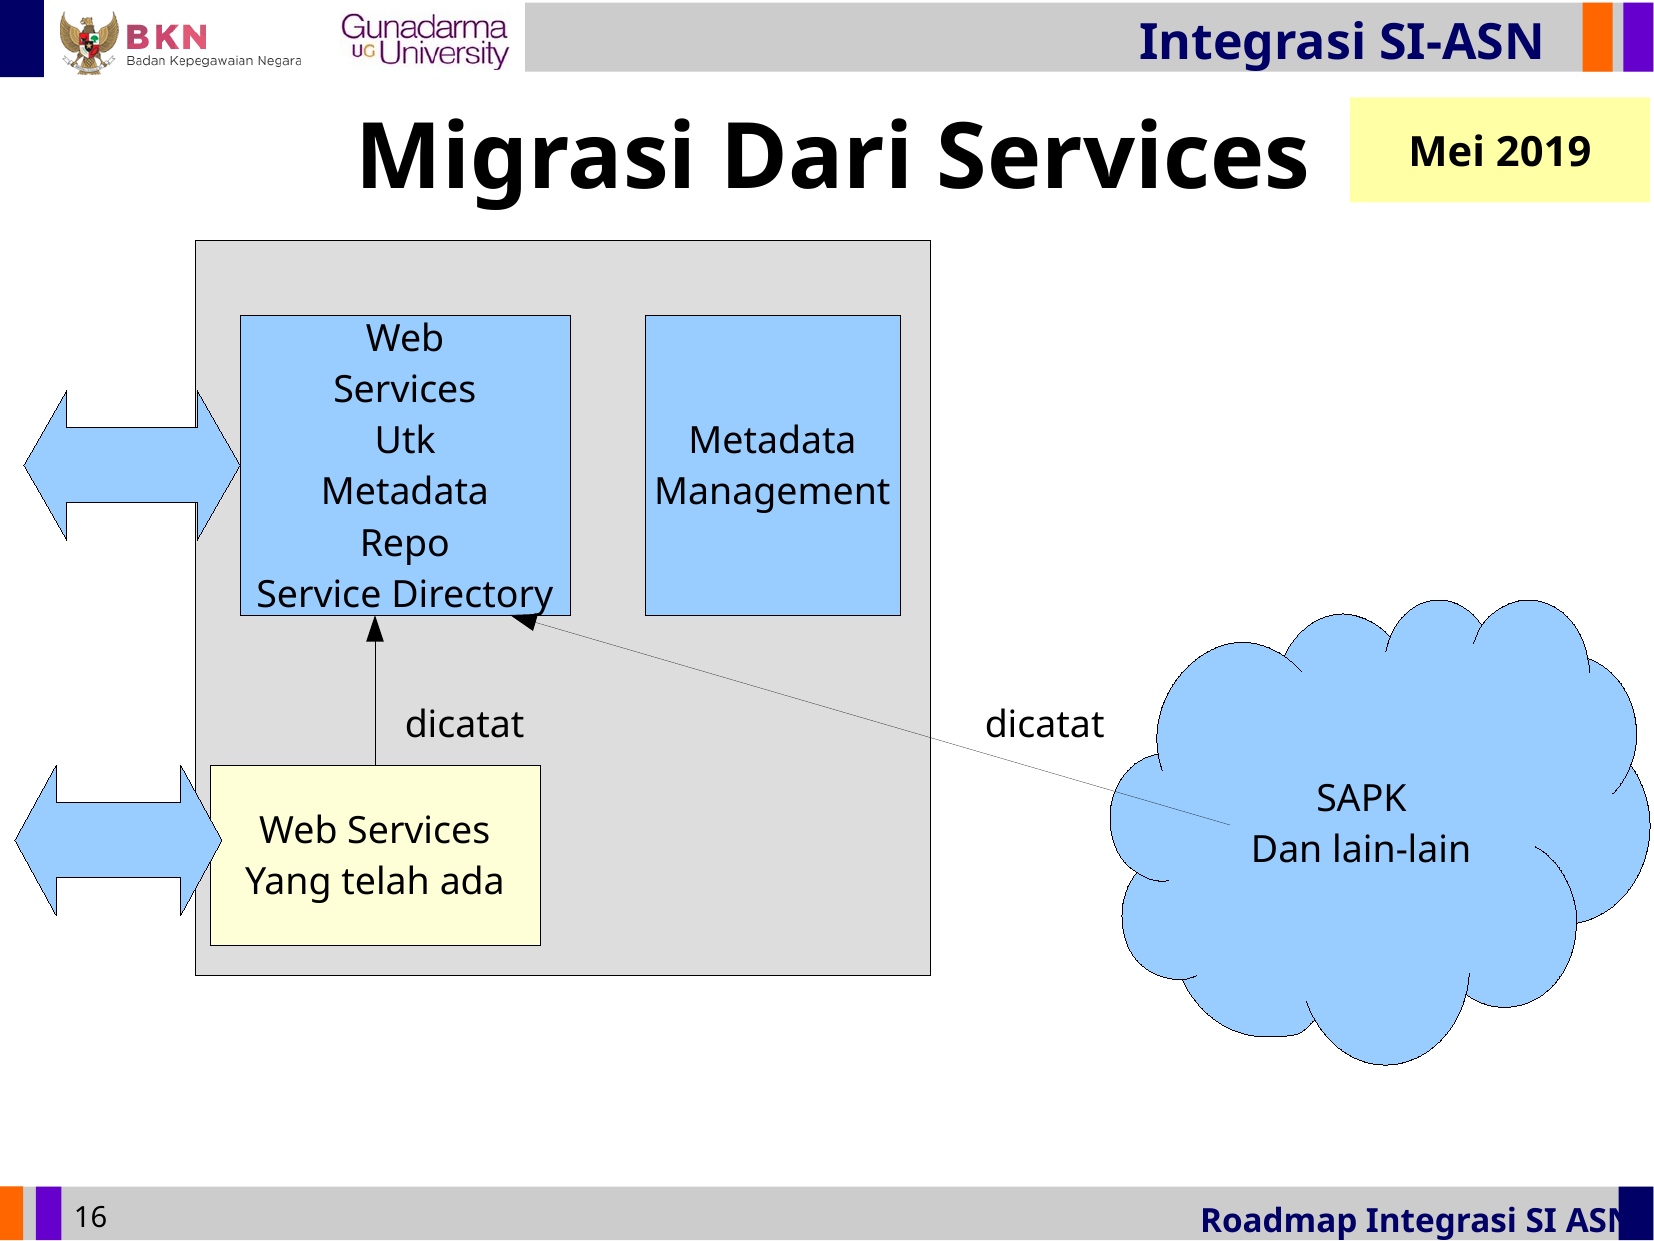

# Migrasi Dari Services
Mei 2019
Web
Services
Utk
Metadata
Repo
Service Directory
Metadata
Management
SAPK
Dan lain-lain
dicatat
dicatat
Web Services
Yang telah ada